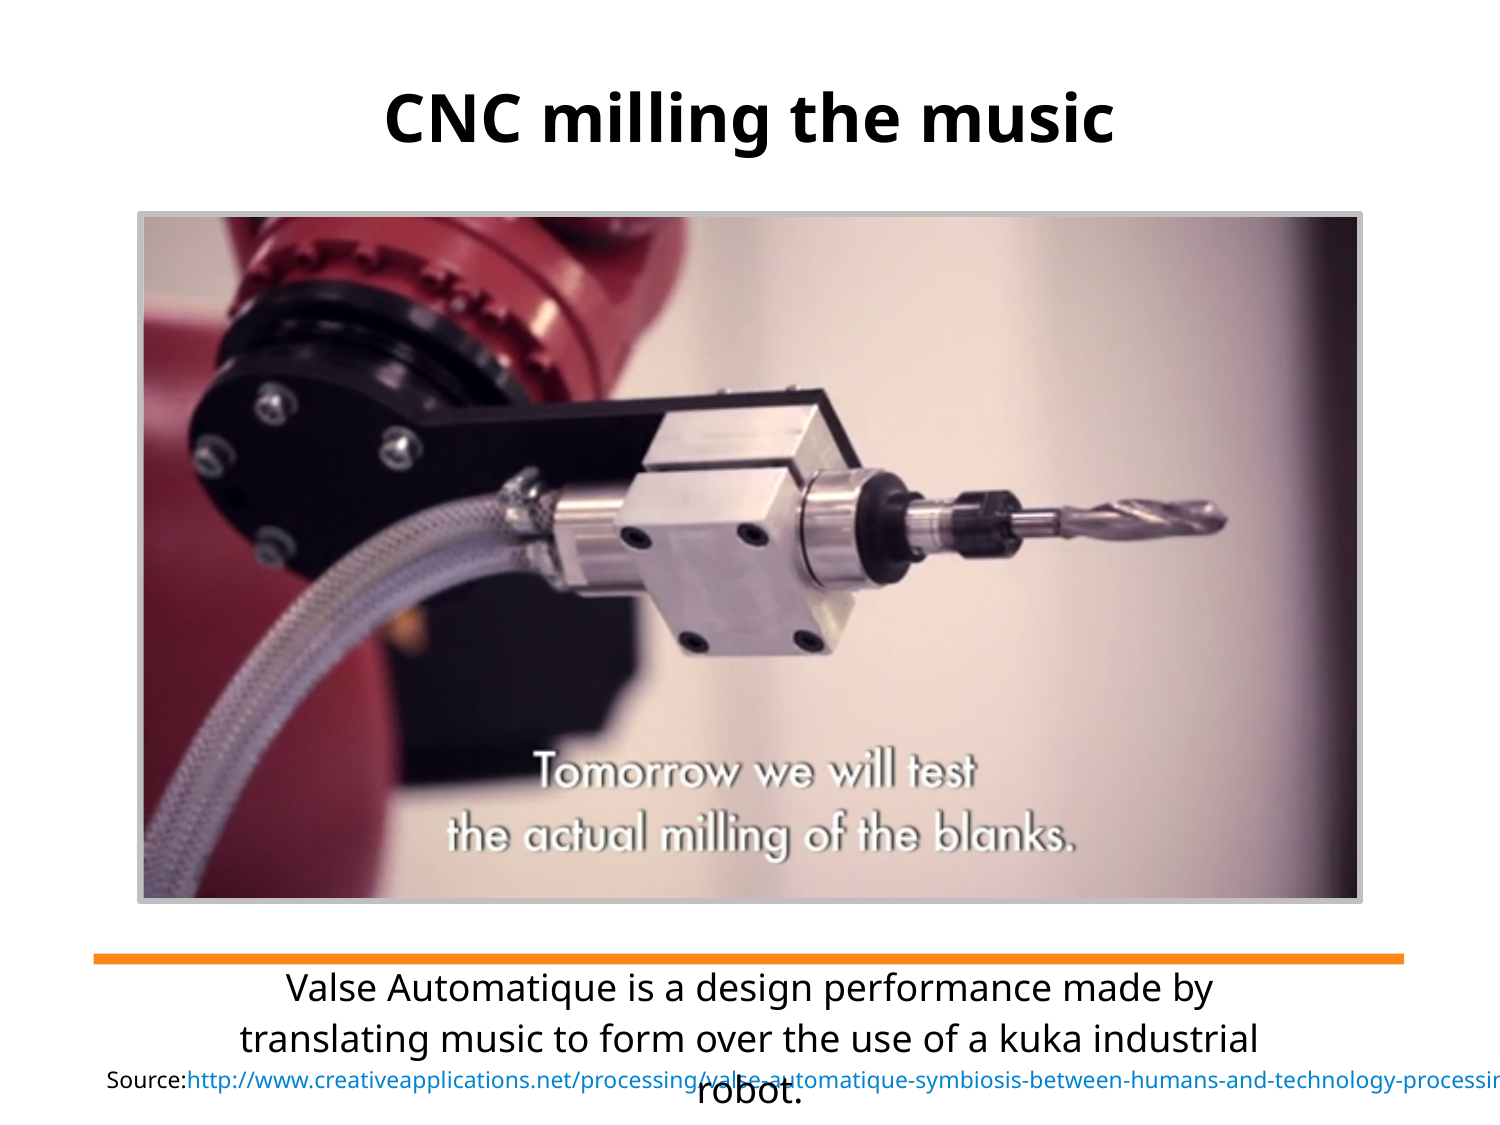

# CNC milling the music
Valse Automatique is a design performance made by translating music to form over the use of a kuka industrial robot.
Source:http://www.creativeapplications.net/processing/valse-automatique-symbiosis-between-humans-and-technology-processing-rhino/